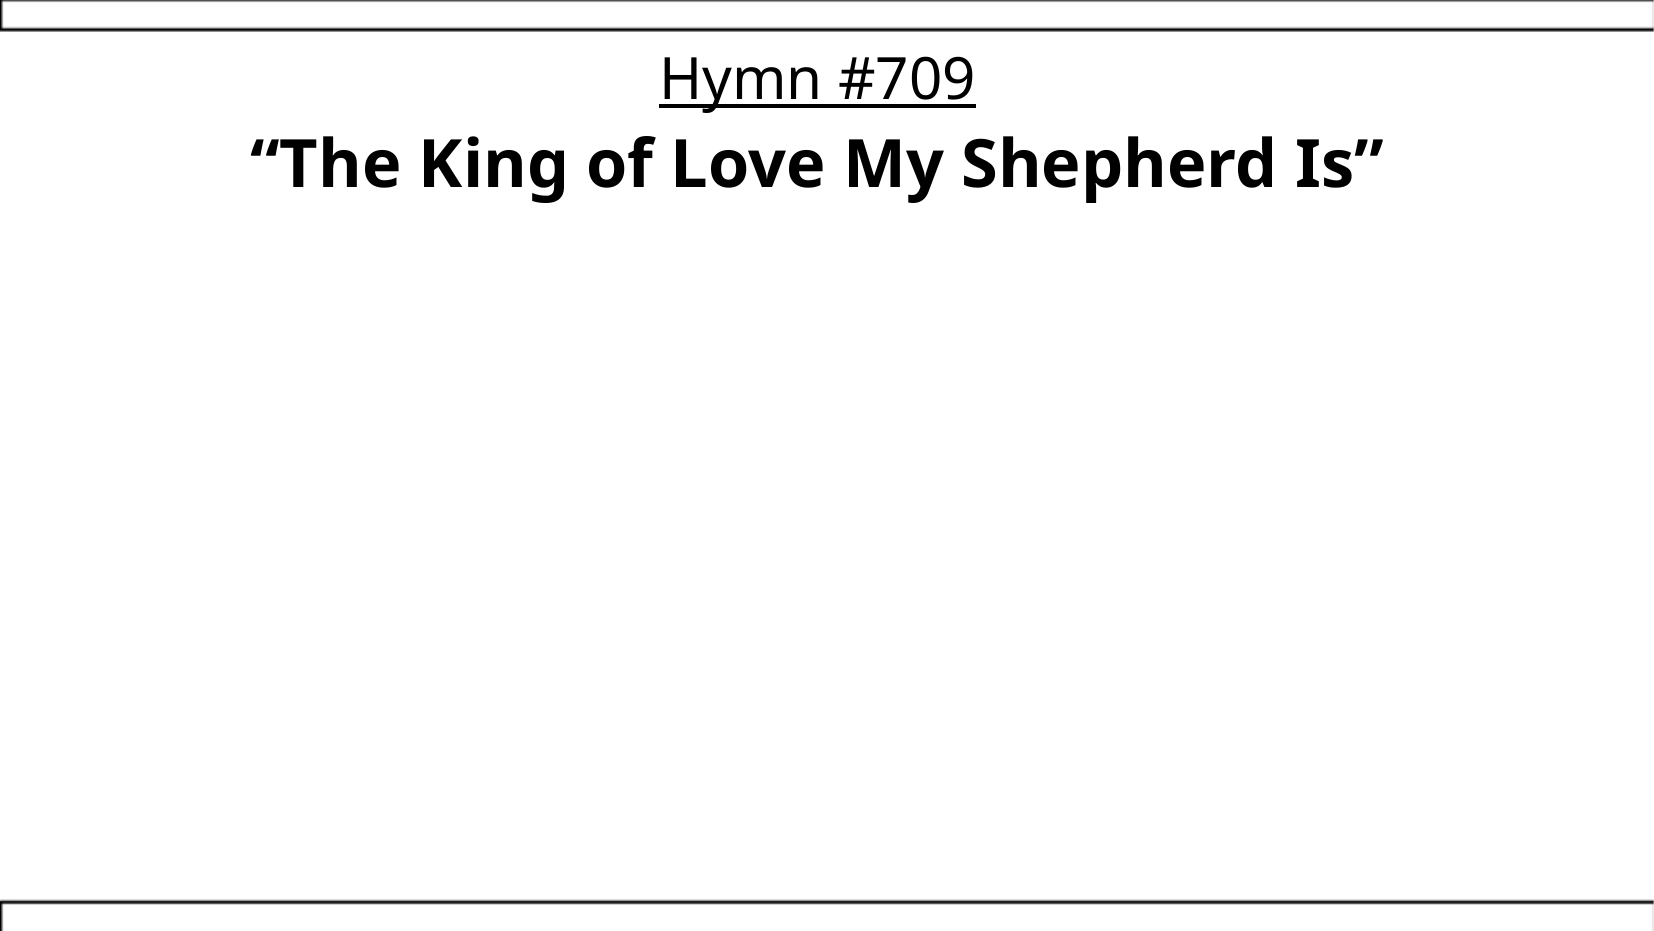

Hymn #709
“The King of Love My Shepherd Is”